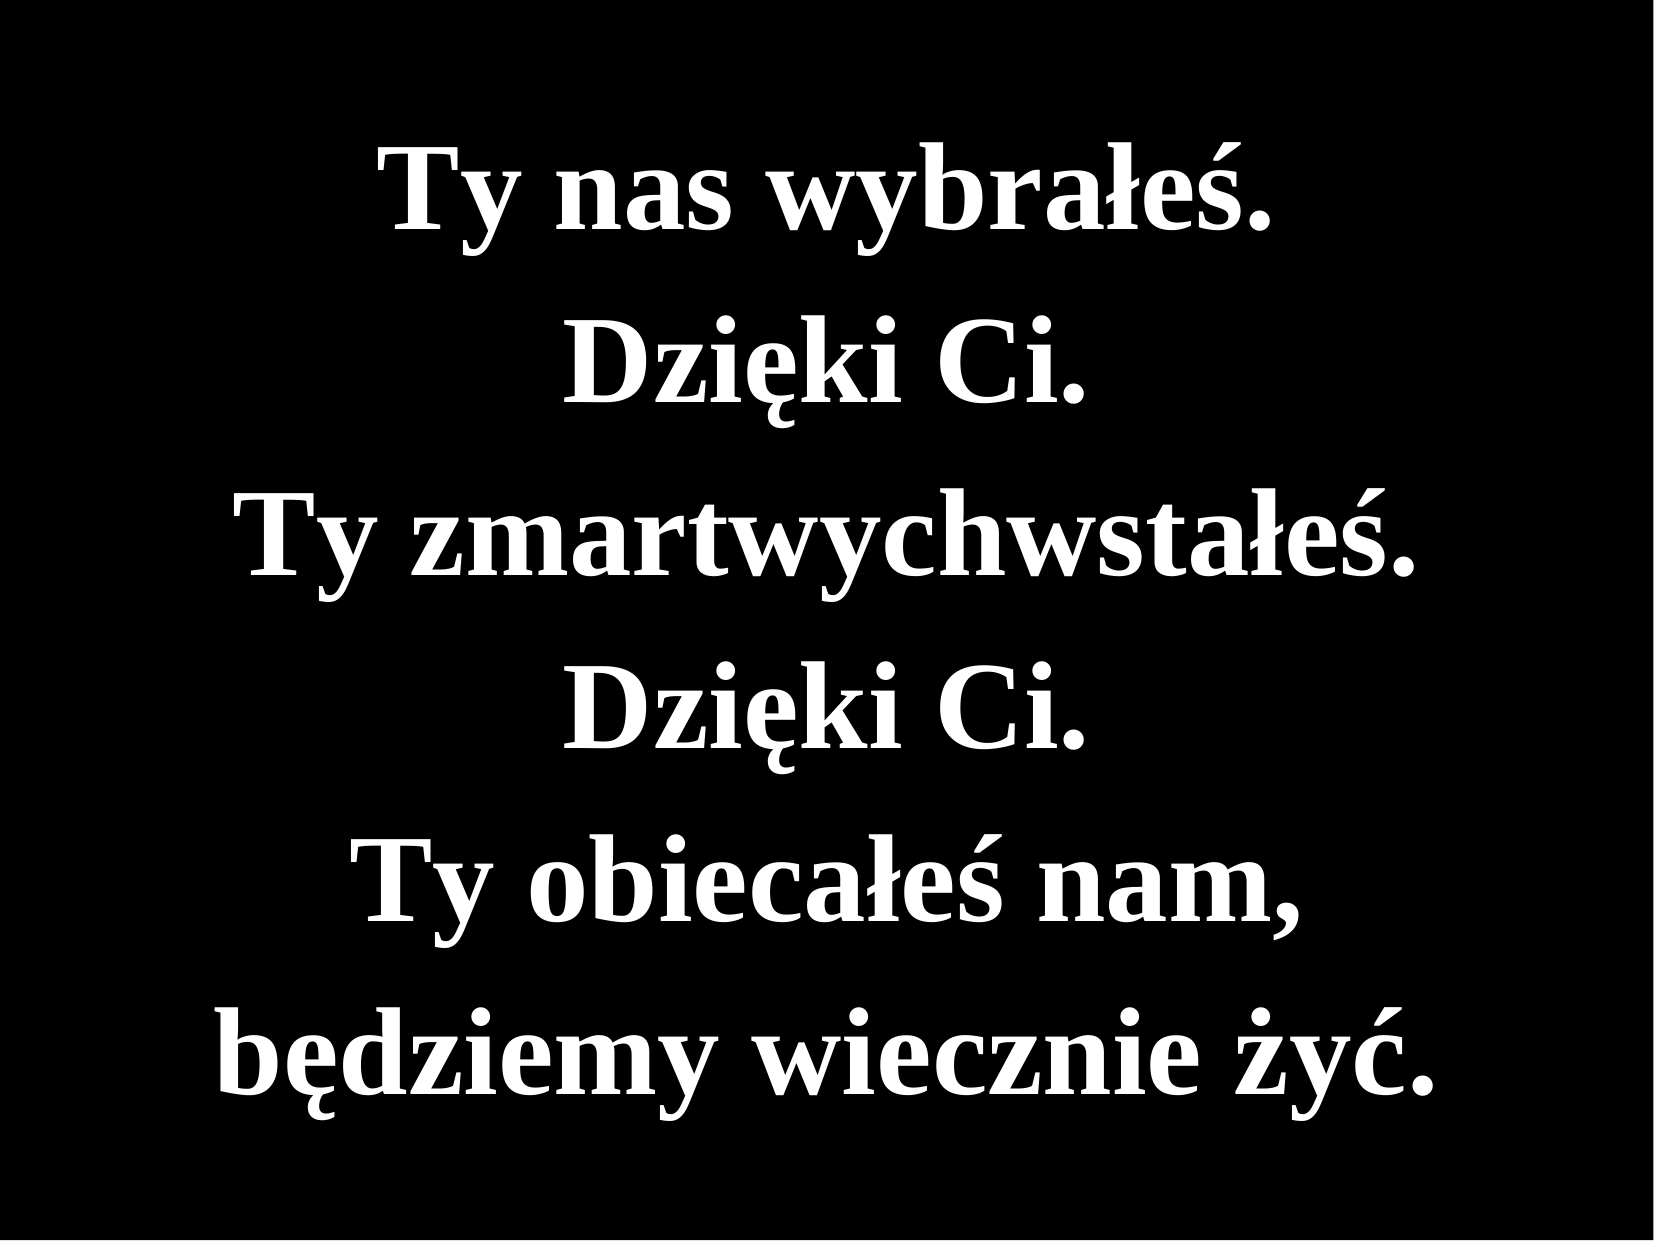

# Ty nas wybrałeś. ppp Dzięki Ci. ppp Ty zmartwychwstałeś. ppp Dzięki Ci. ppp Ty obiecałeś nam, ppp będziemy wiecznie żyć.